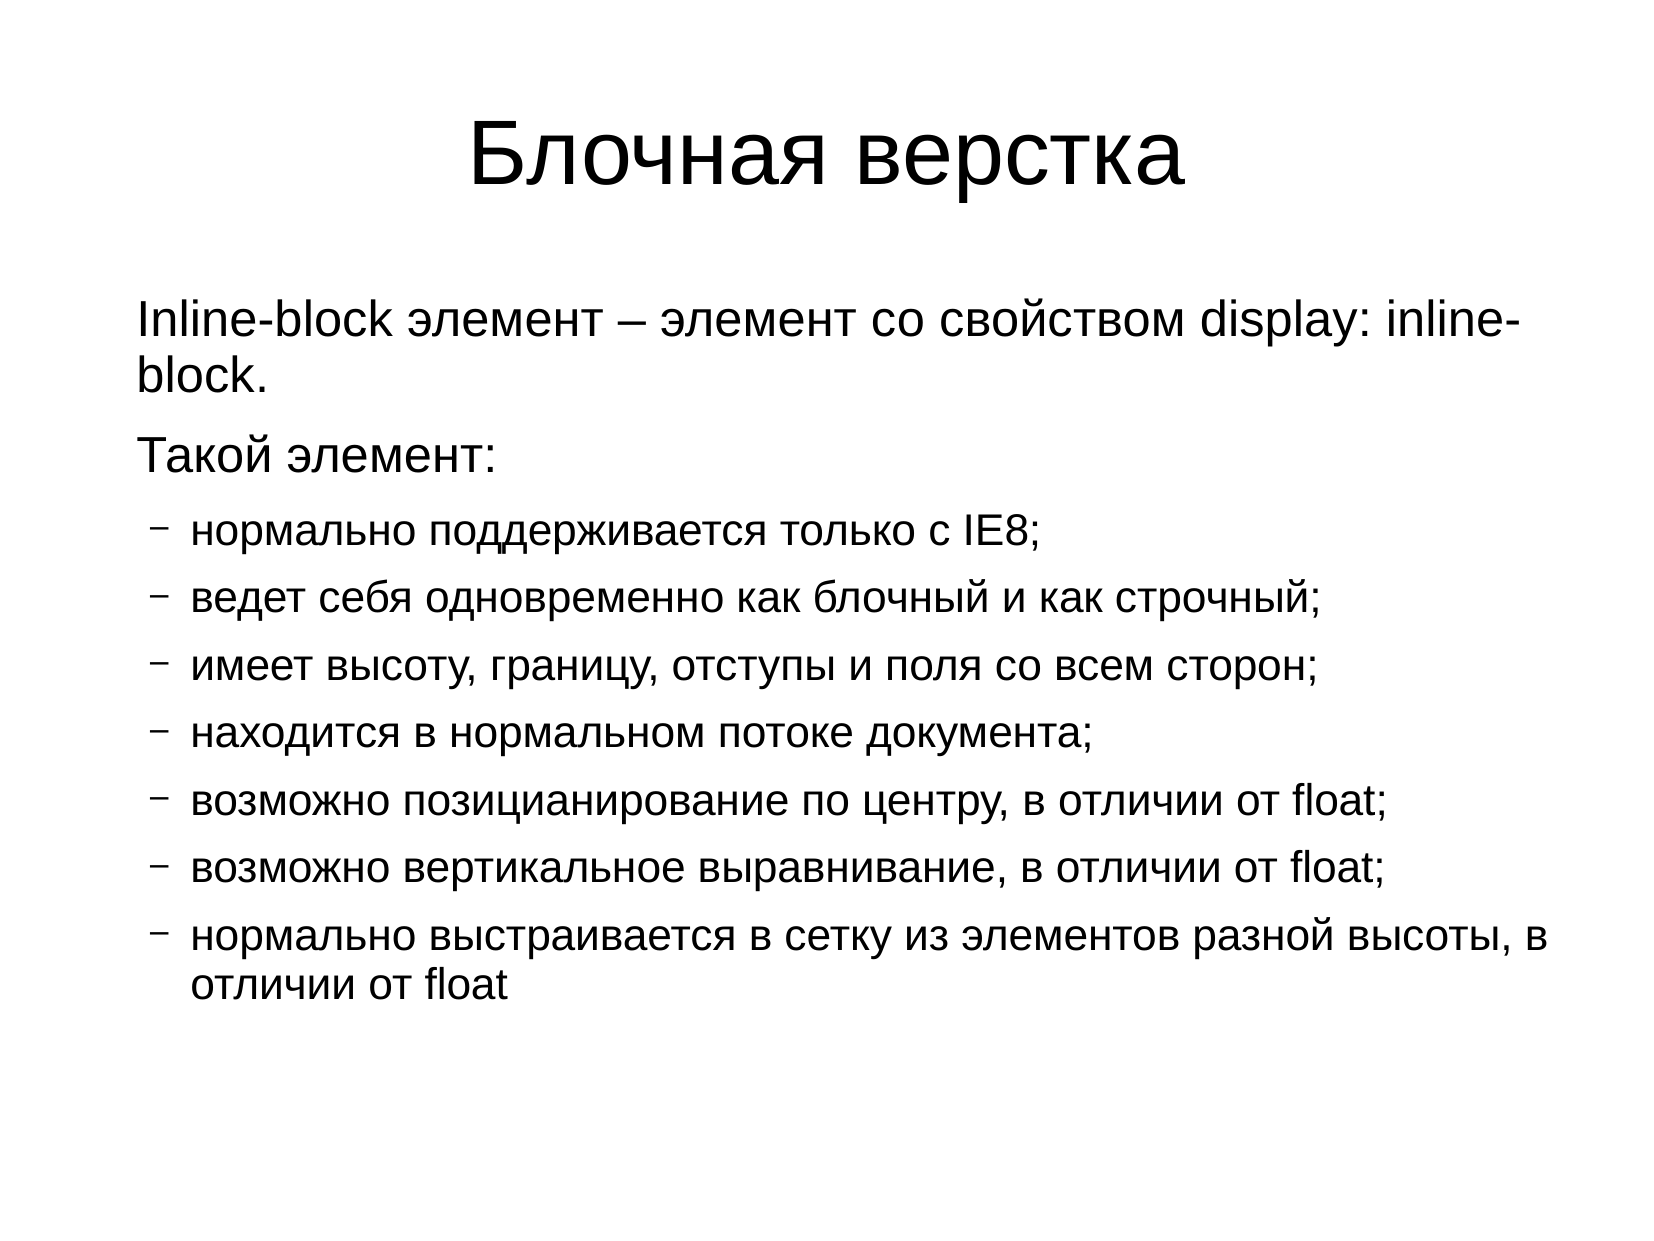

# Блочная верстка
Inline-block элемент – элемент со свойством display: inline-block.
Такой элемент:
нормально поддерживается только с IE8;
ведет себя одновременно как блочный и как строчный;
имеет высоту, границу, отступы и поля со всем сторон;
находится в нормальном потоке документа;
возможно позицианирование по центру, в отличии от float;
возможно вертикальное выравнивание, в отличии от float;
нормально выстраивается в сетку из элементов разной высоты, в отличии от float